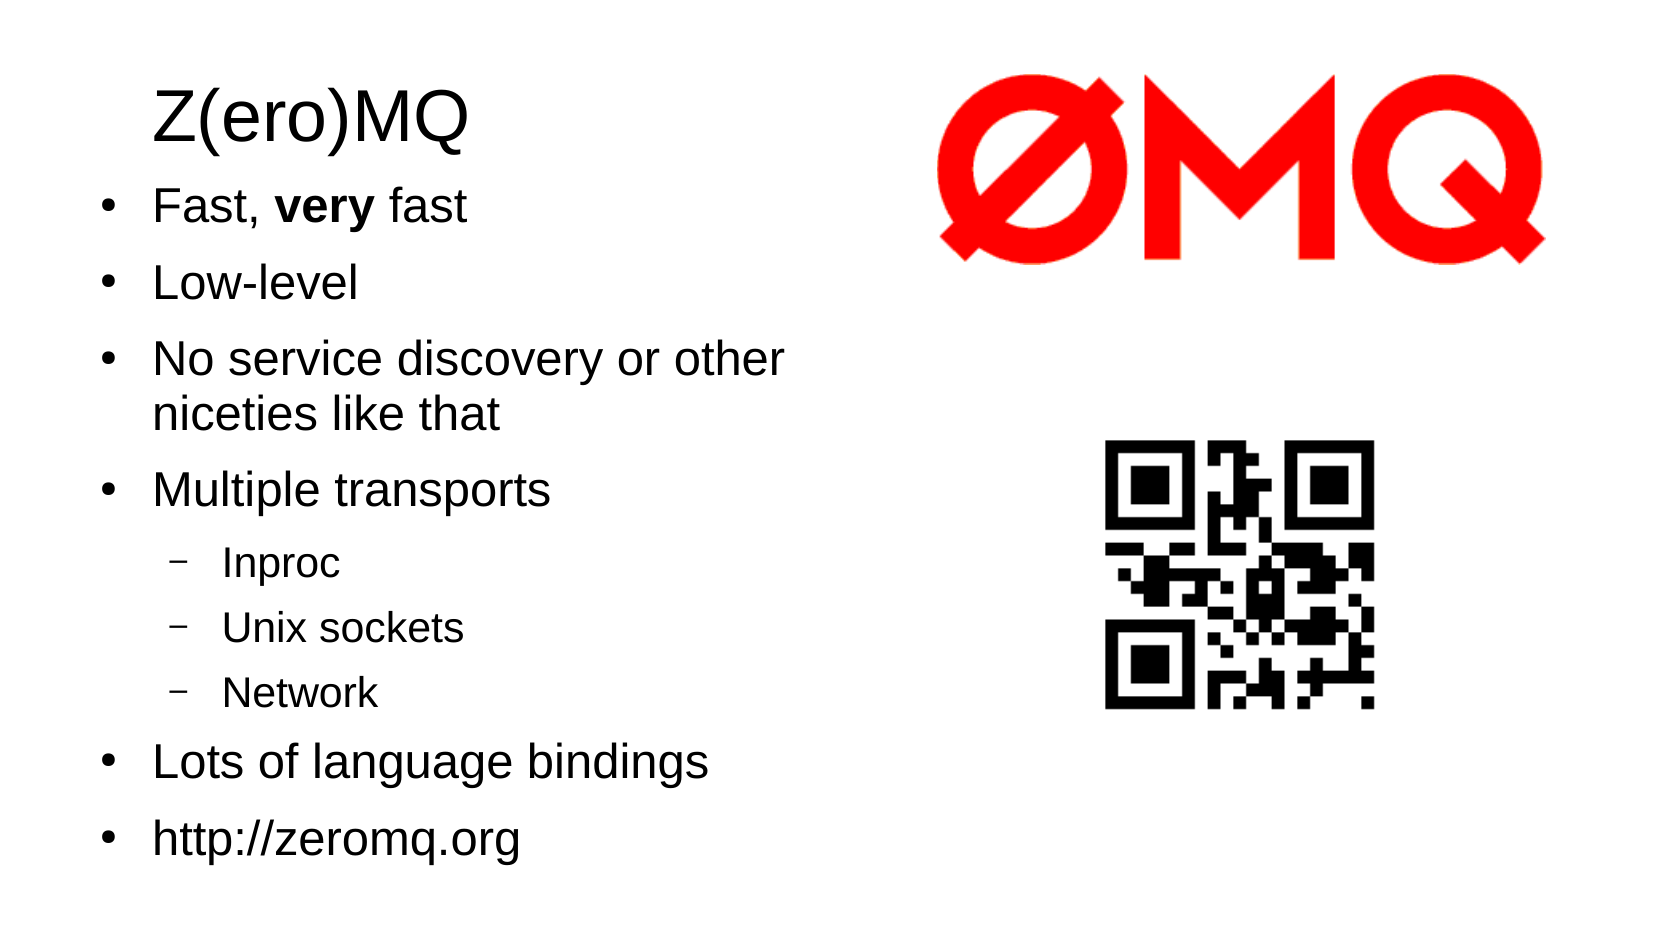

# Z(ero)MQ
Fast, very fast
Low-level
No service discovery or other niceties like that
Multiple transports
Inproc
Unix sockets
Network
Lots of language bindings
http://zeromq.org